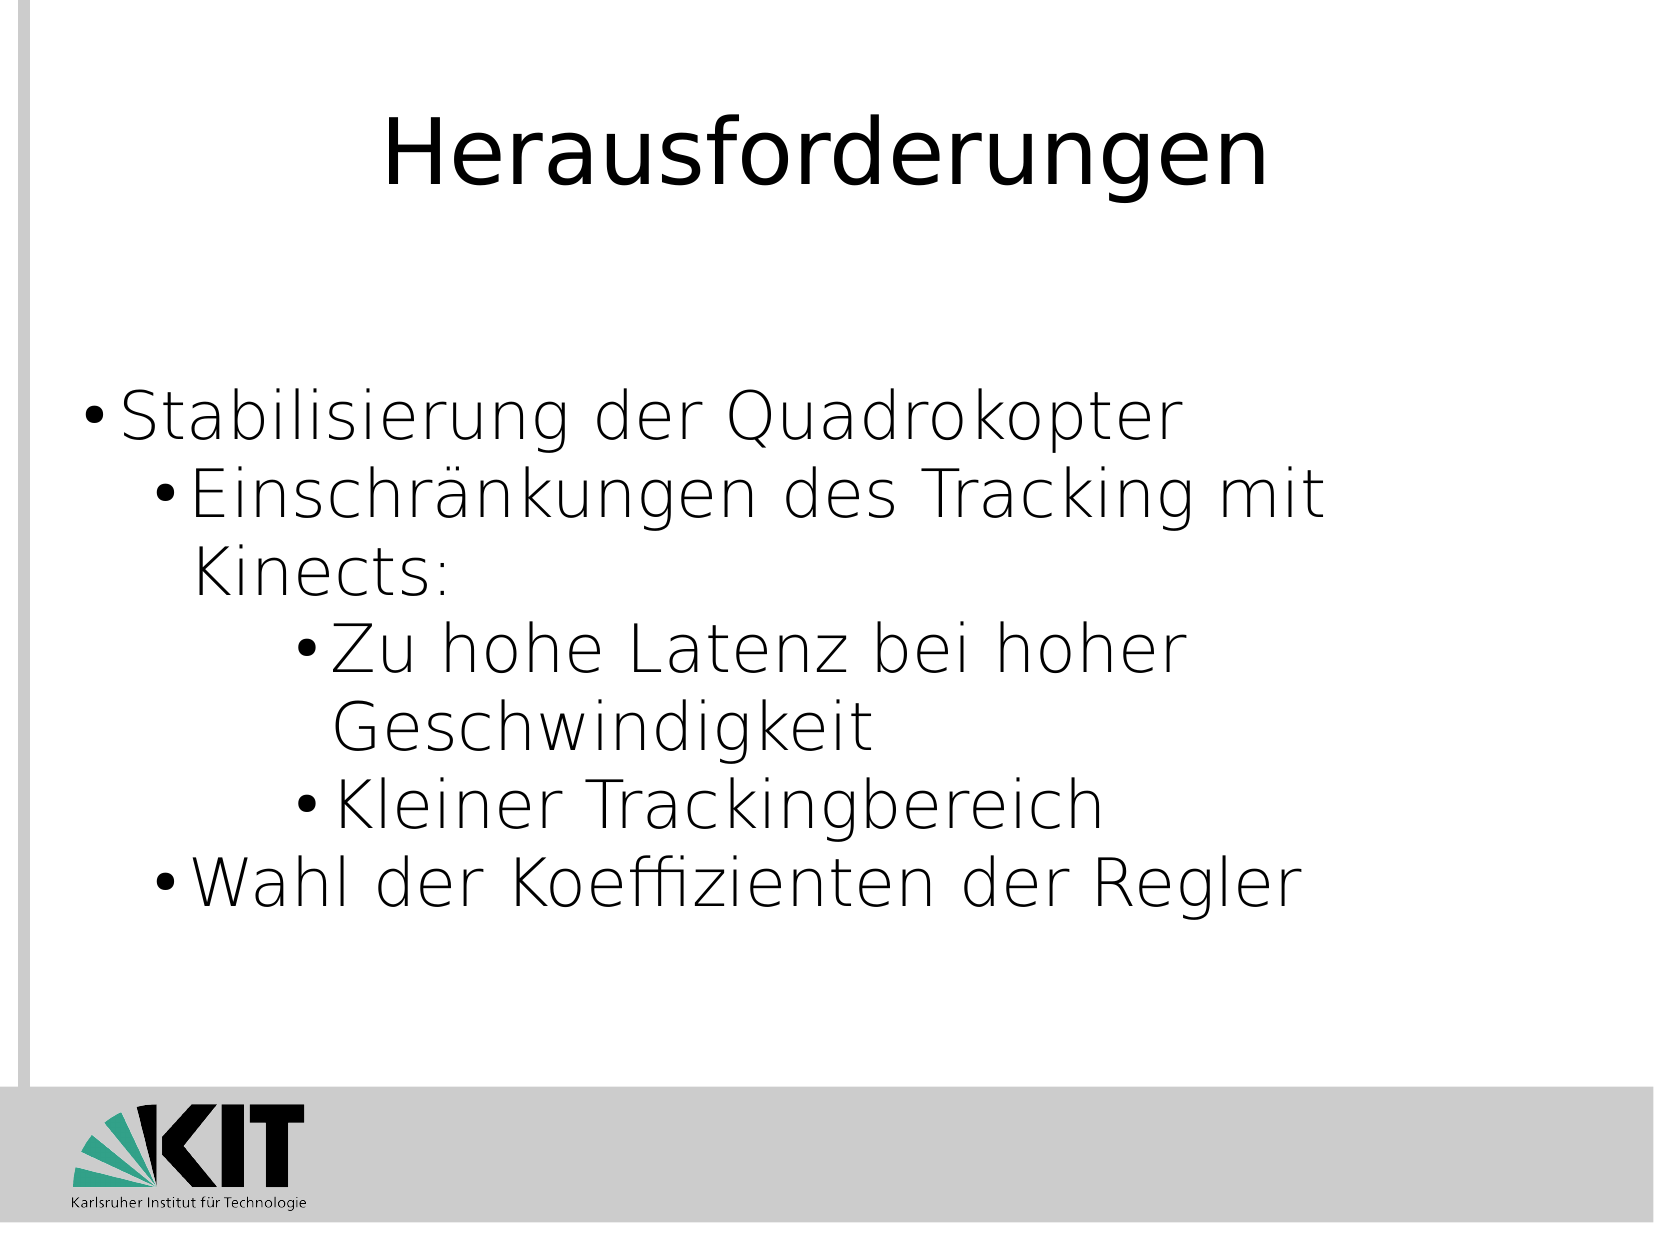

# Herausforderungen
Stabilisierung der Quadrokopter
Einschränkungen des Tracking mit Kinects:
Zu hohe Latenz bei hoher Geschwindigkeit
Kleiner Trackingbereich
Wahl der Koeffizienten der Regler